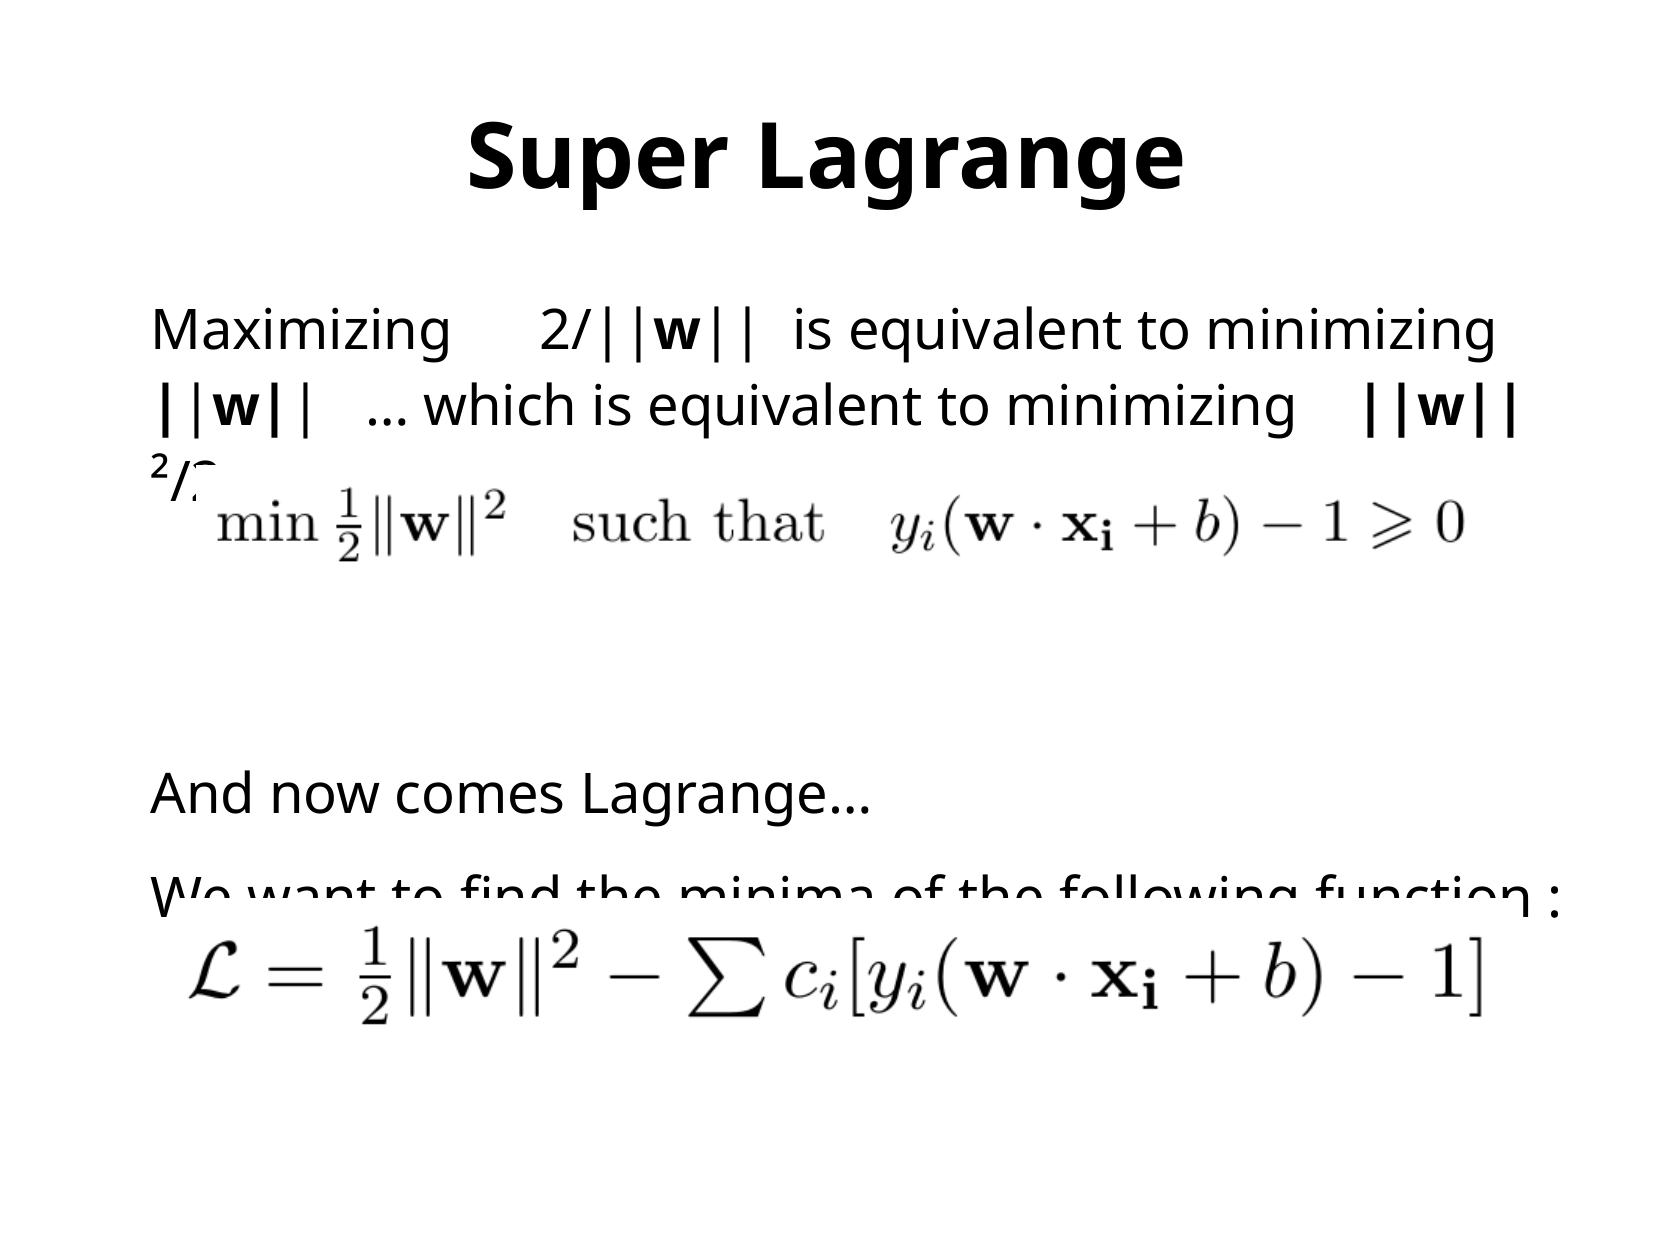

# Super Lagrange
Maximizing 2/||w|| is equivalent to minimizing ||w|| … which is equivalent to minimizing ||w||²/2 :
And now comes Lagrange…
We want to find the minima of the following function :